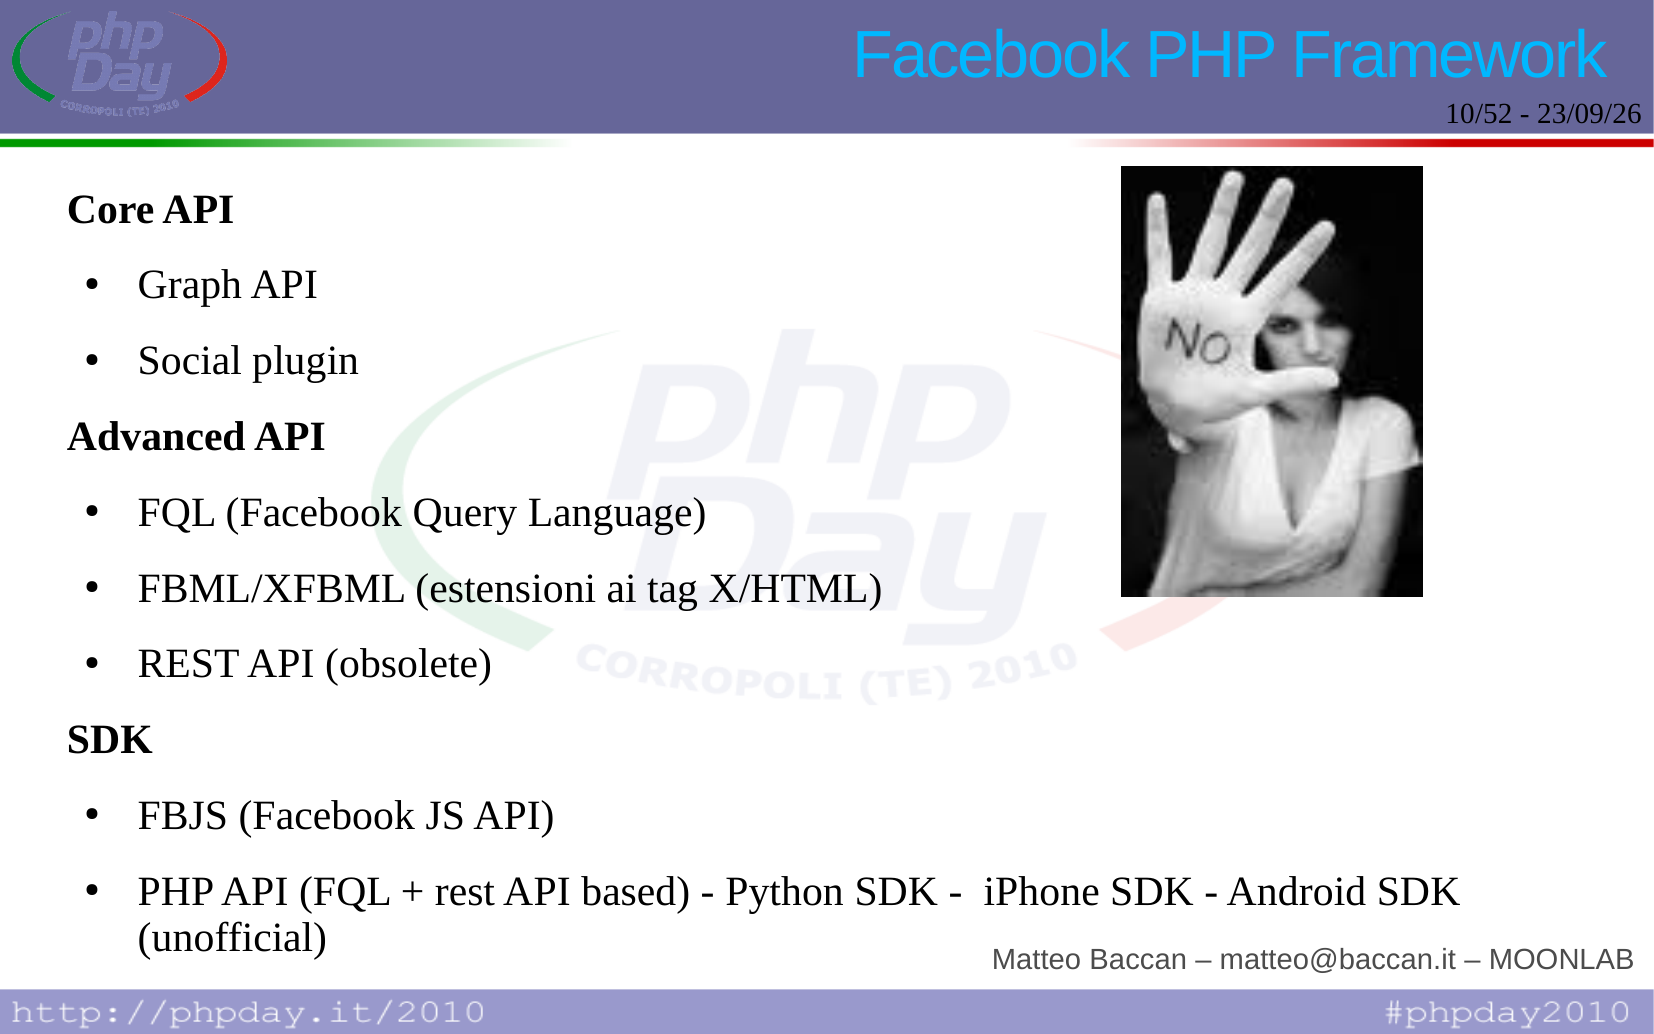

# Facebook PHP Framework
10
Core API
Graph API
Social plugin
Advanced API
FQL (Facebook Query Language)
FBML/XFBML (estensioni ai tag X/HTML)
REST API (obsolete)
SDK
FBJS (Facebook JS API)
PHP API (FQL + rest API based) - Python SDK - iPhone SDK - Android SDK (unofficial)